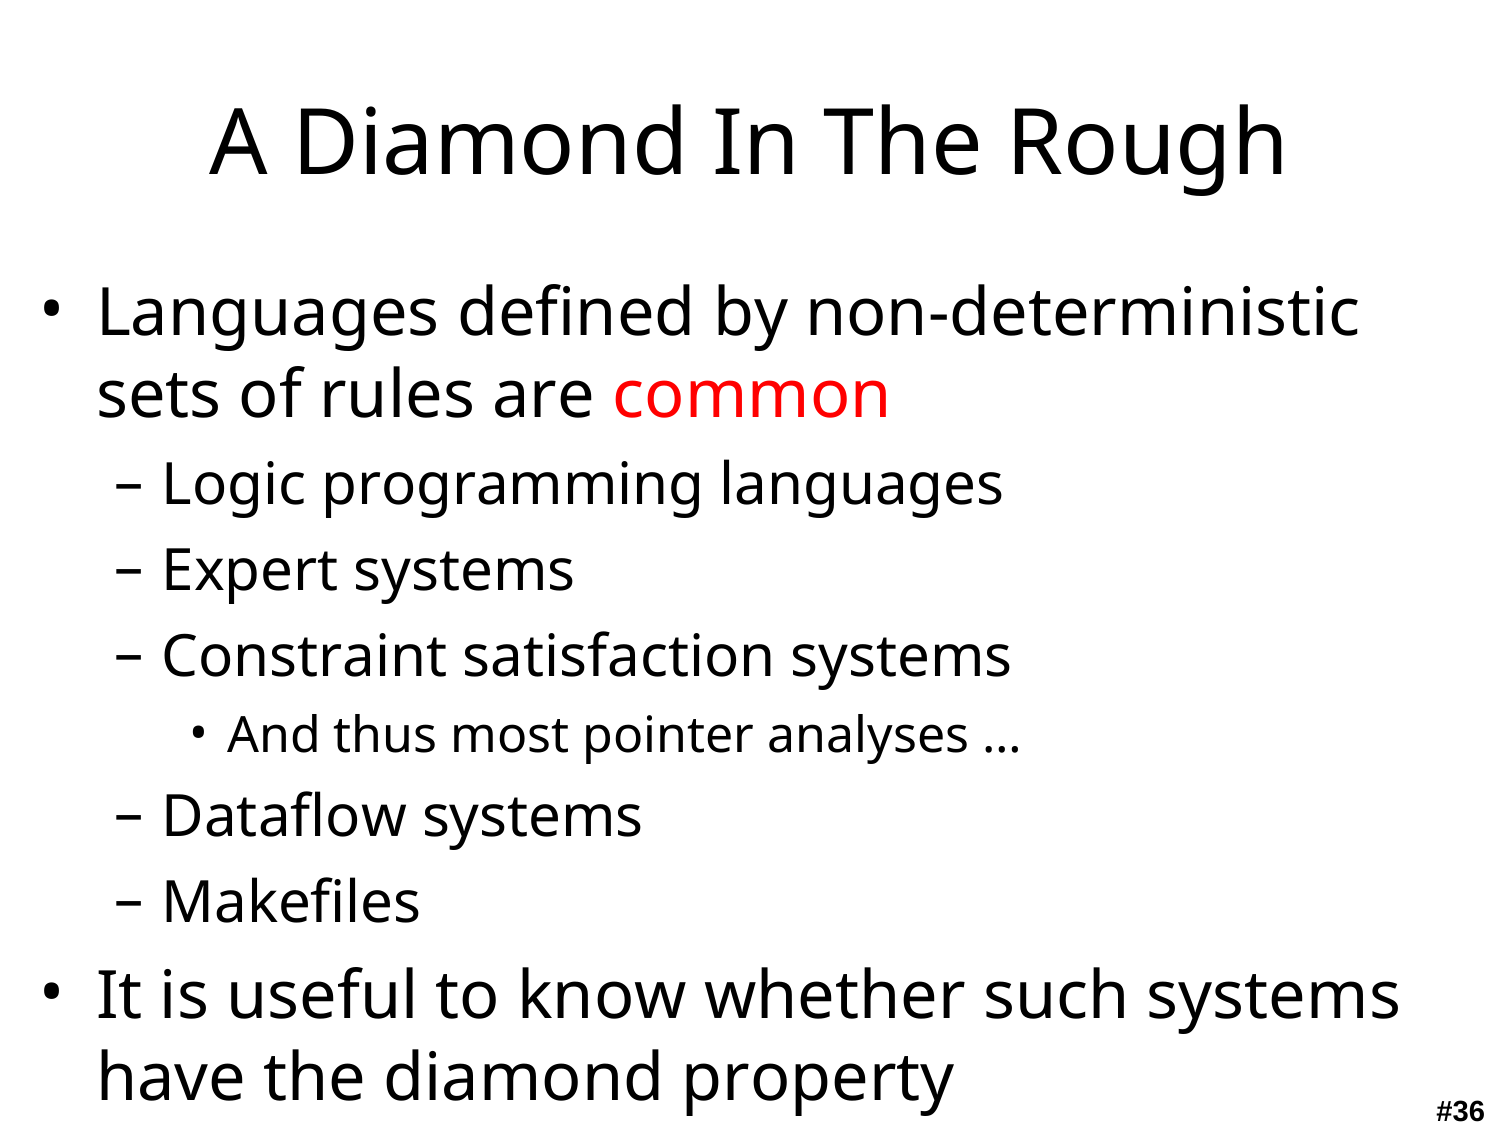

# A Diamond In The Rough
Languages defined by non-deterministic sets of rules are common
Logic programming languages
Expert systems
Constraint satisfaction systems
And thus most pointer analyses …
Dataflow systems
Makefiles
It is useful to know whether such systems have the diamond property
36